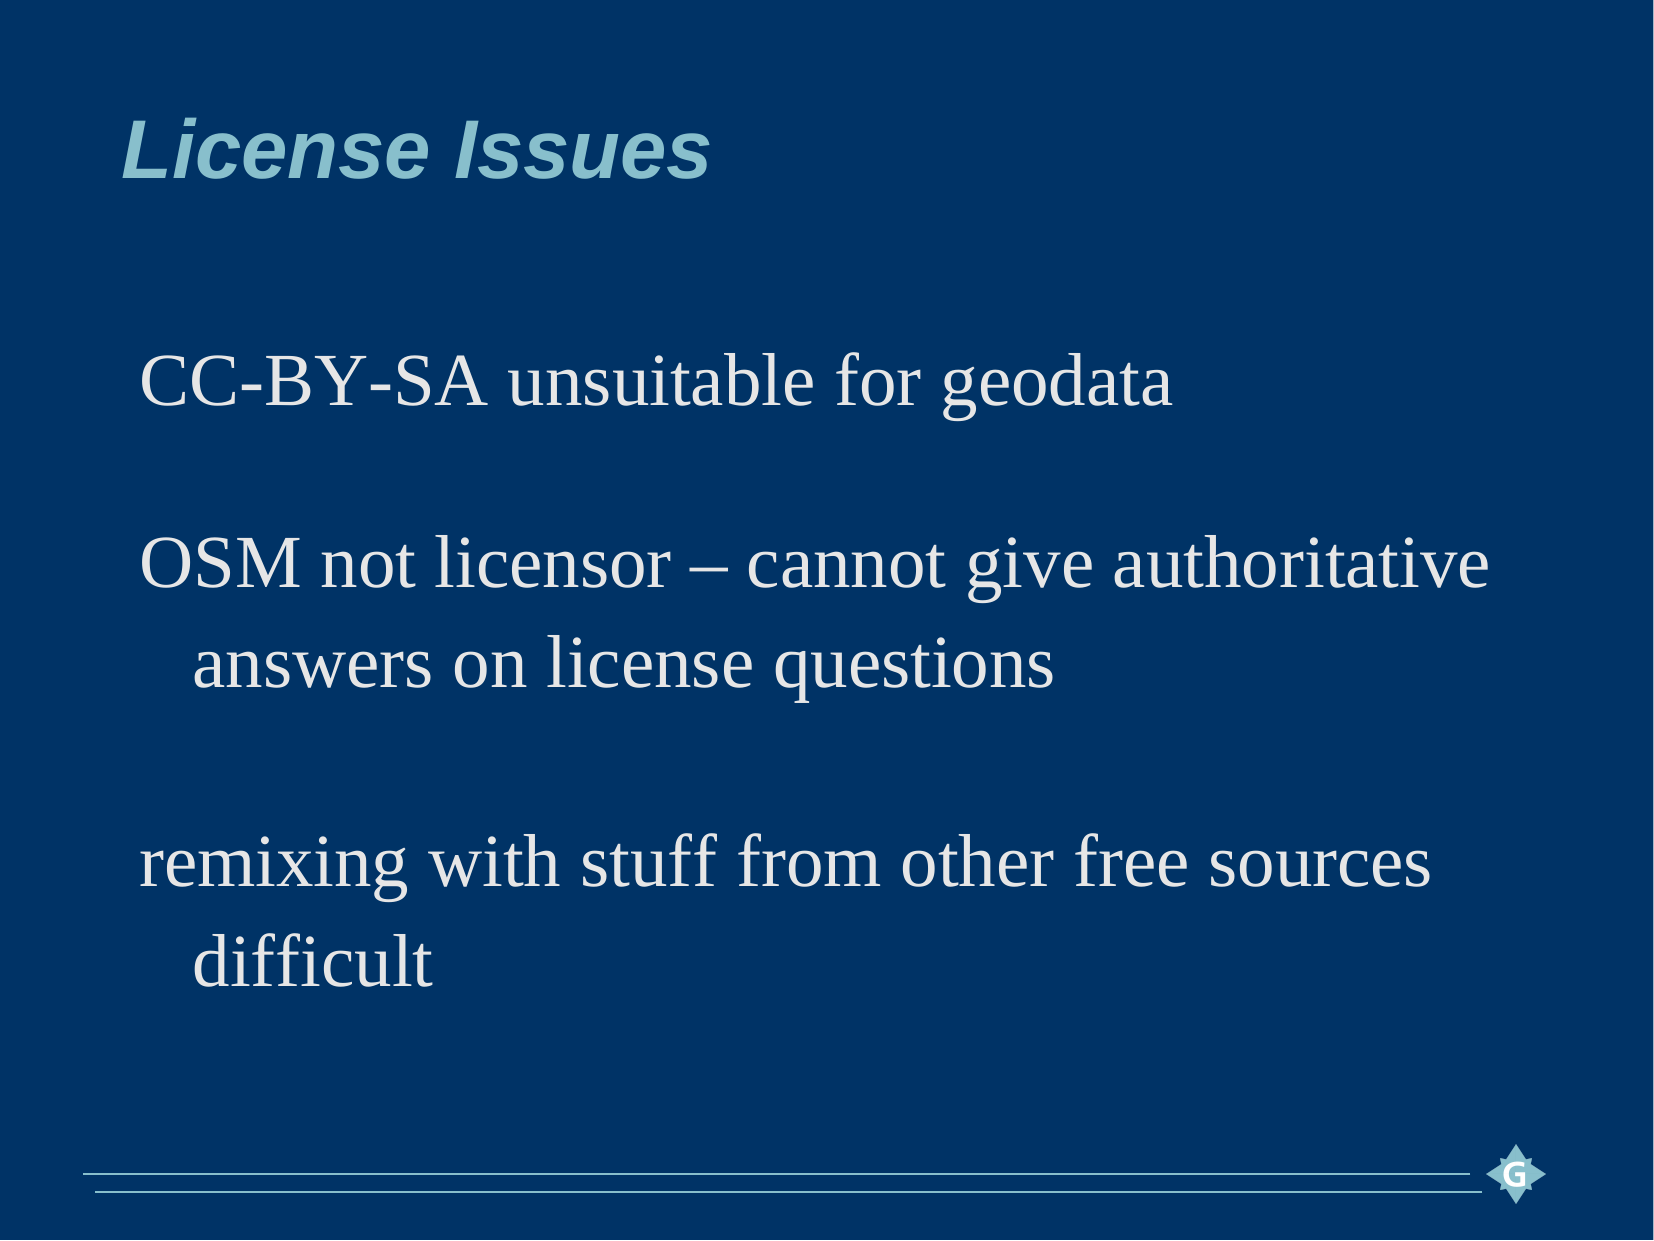

# License Issues
CC-BY-SA unsuitable for geodata
OSM not licensor – cannot give authoritative answers on license questions
remixing with stuff from other free sources difficult